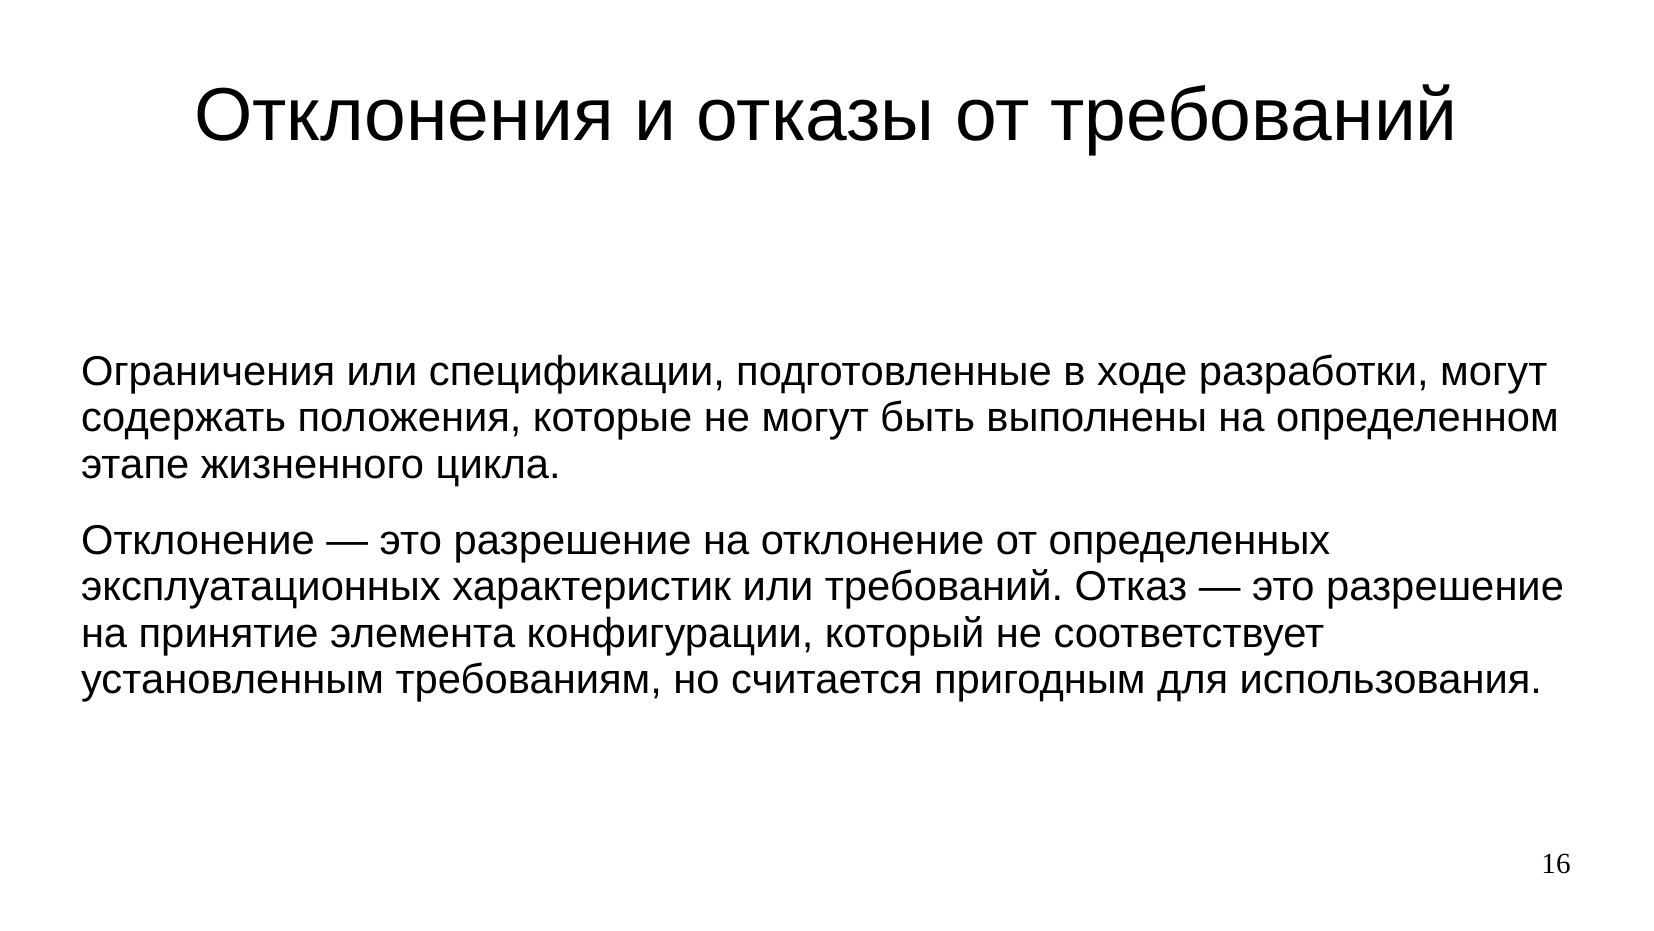

# Отклонения и отказы от требований
Ограничения или спецификации, подготовленные в ходе разработки, могут содержать положения, которые не могут быть выполнены на определенном этапе жизненного цикла.
Отклонение — это разрешение на отклонение от определенных эксплуатационных характеристик или требований. Отказ — это разрешение на принятие элемента конфигурации, который не соответствует установленным требованиям, но считается пригодным для использования.
16